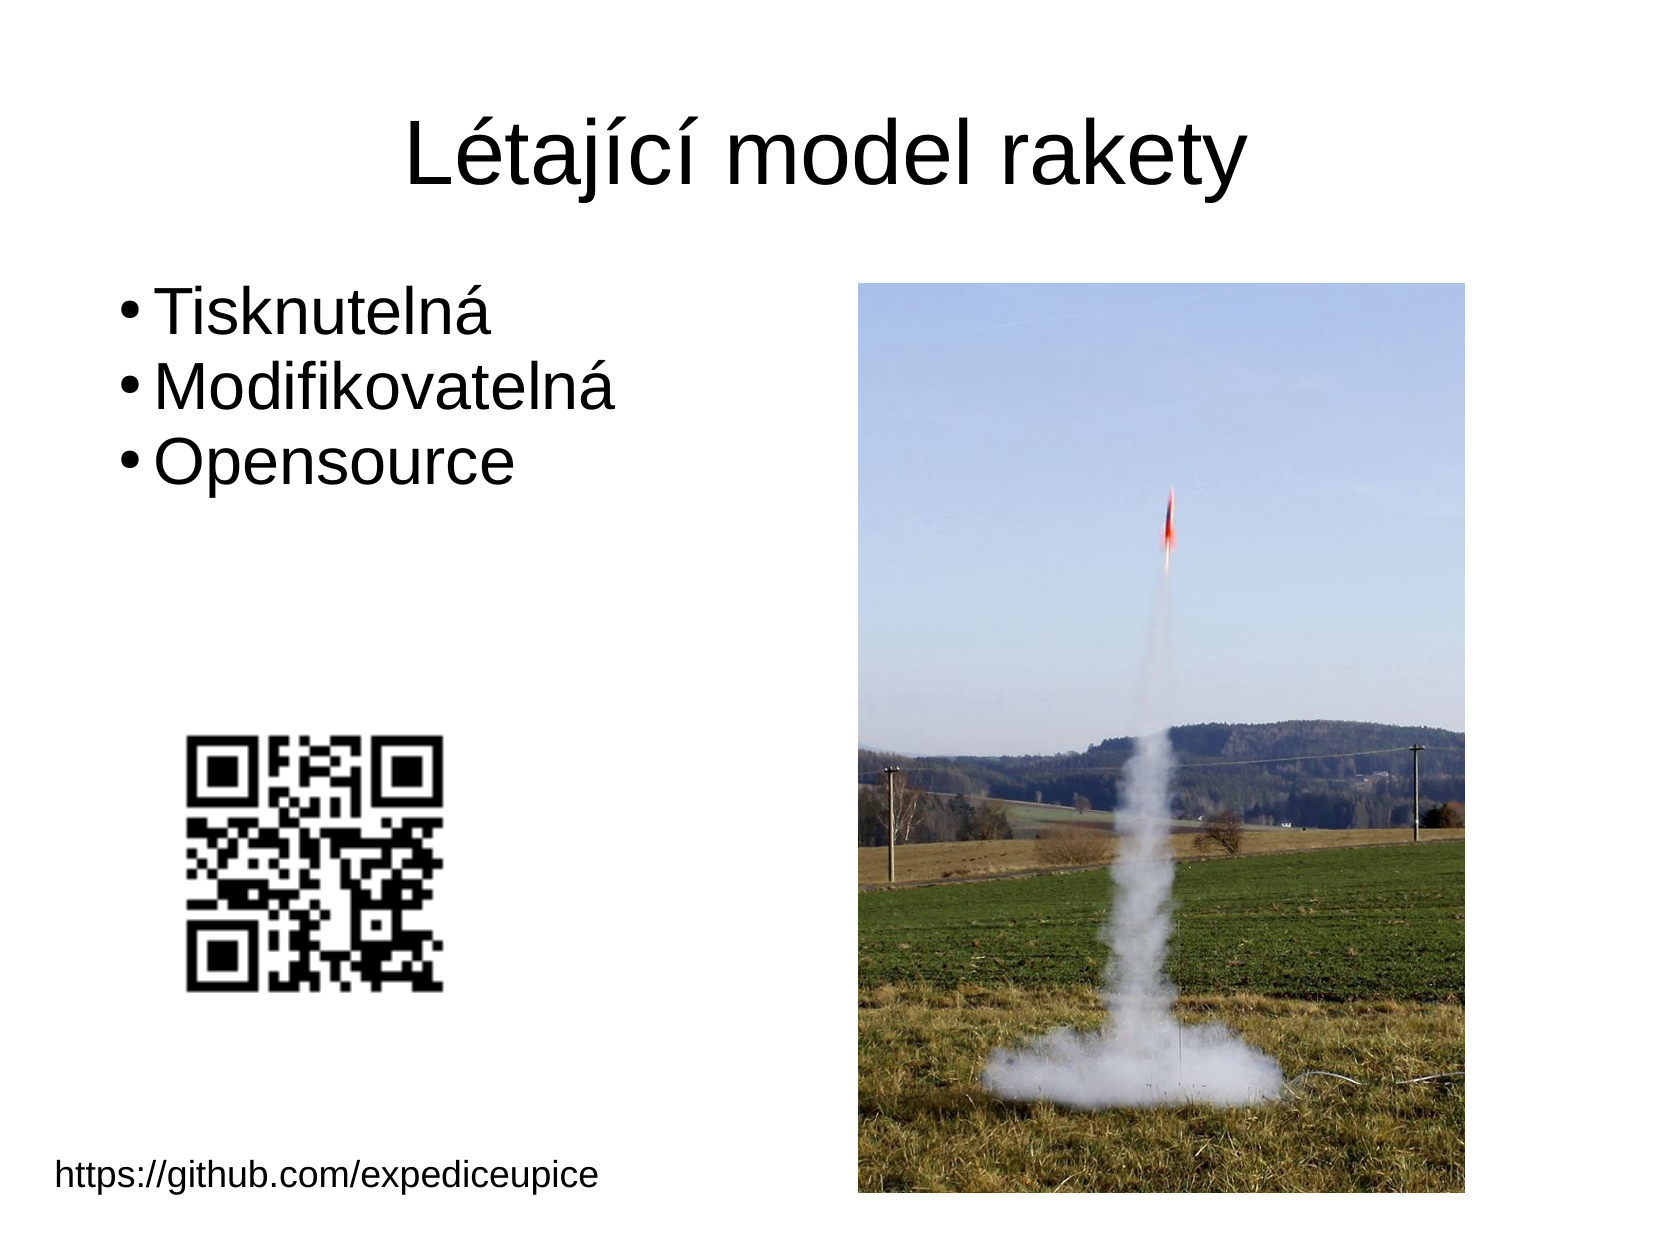

# Létající model rakety
Tisknutelná
Modifikovatelná
Opensource
https://github.com/expediceupice